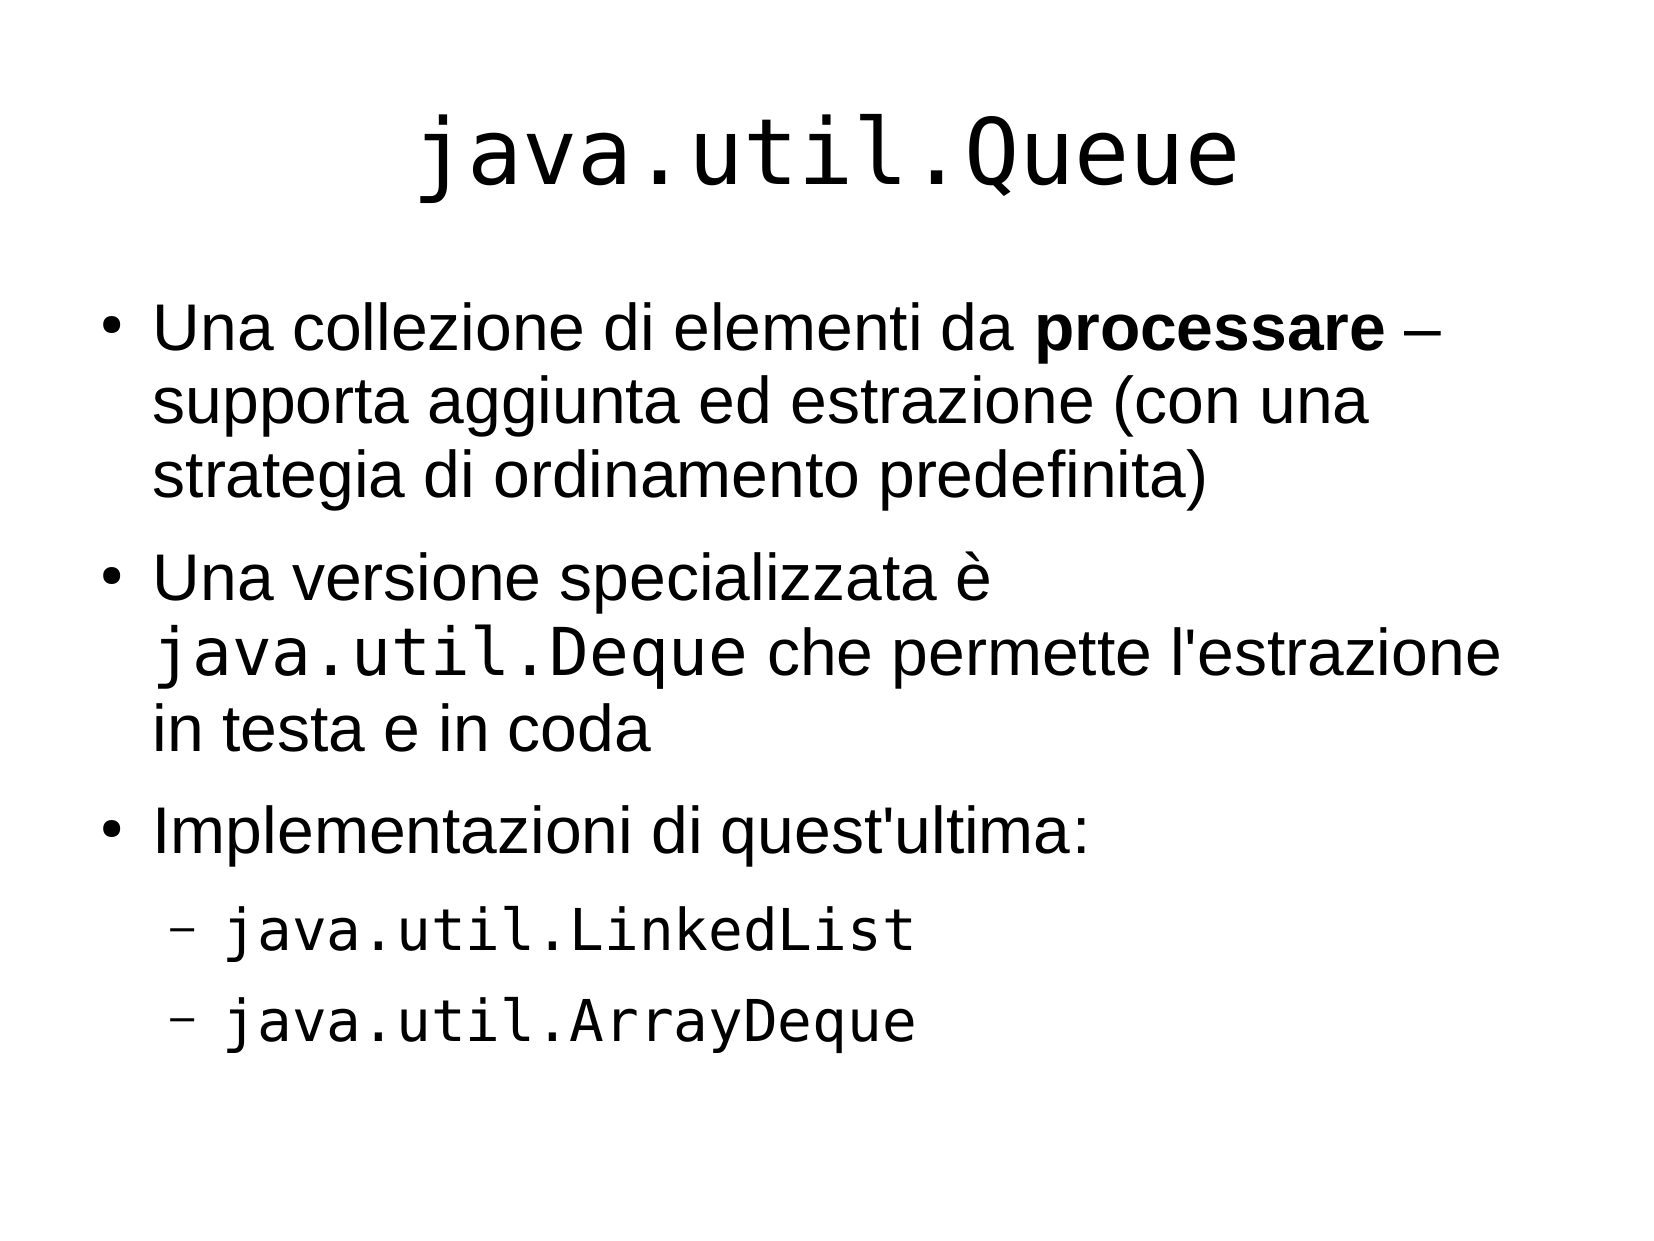

# java.util.Queue
Una collezione di elementi da processare – supporta aggiunta ed estrazione (con una strategia di ordinamento predefinita)
Una versione specializzata è java.util.Deque che permette l'estrazione in testa e in coda
Implementazioni di quest'ultima:
java.util.LinkedList
java.util.ArrayDeque